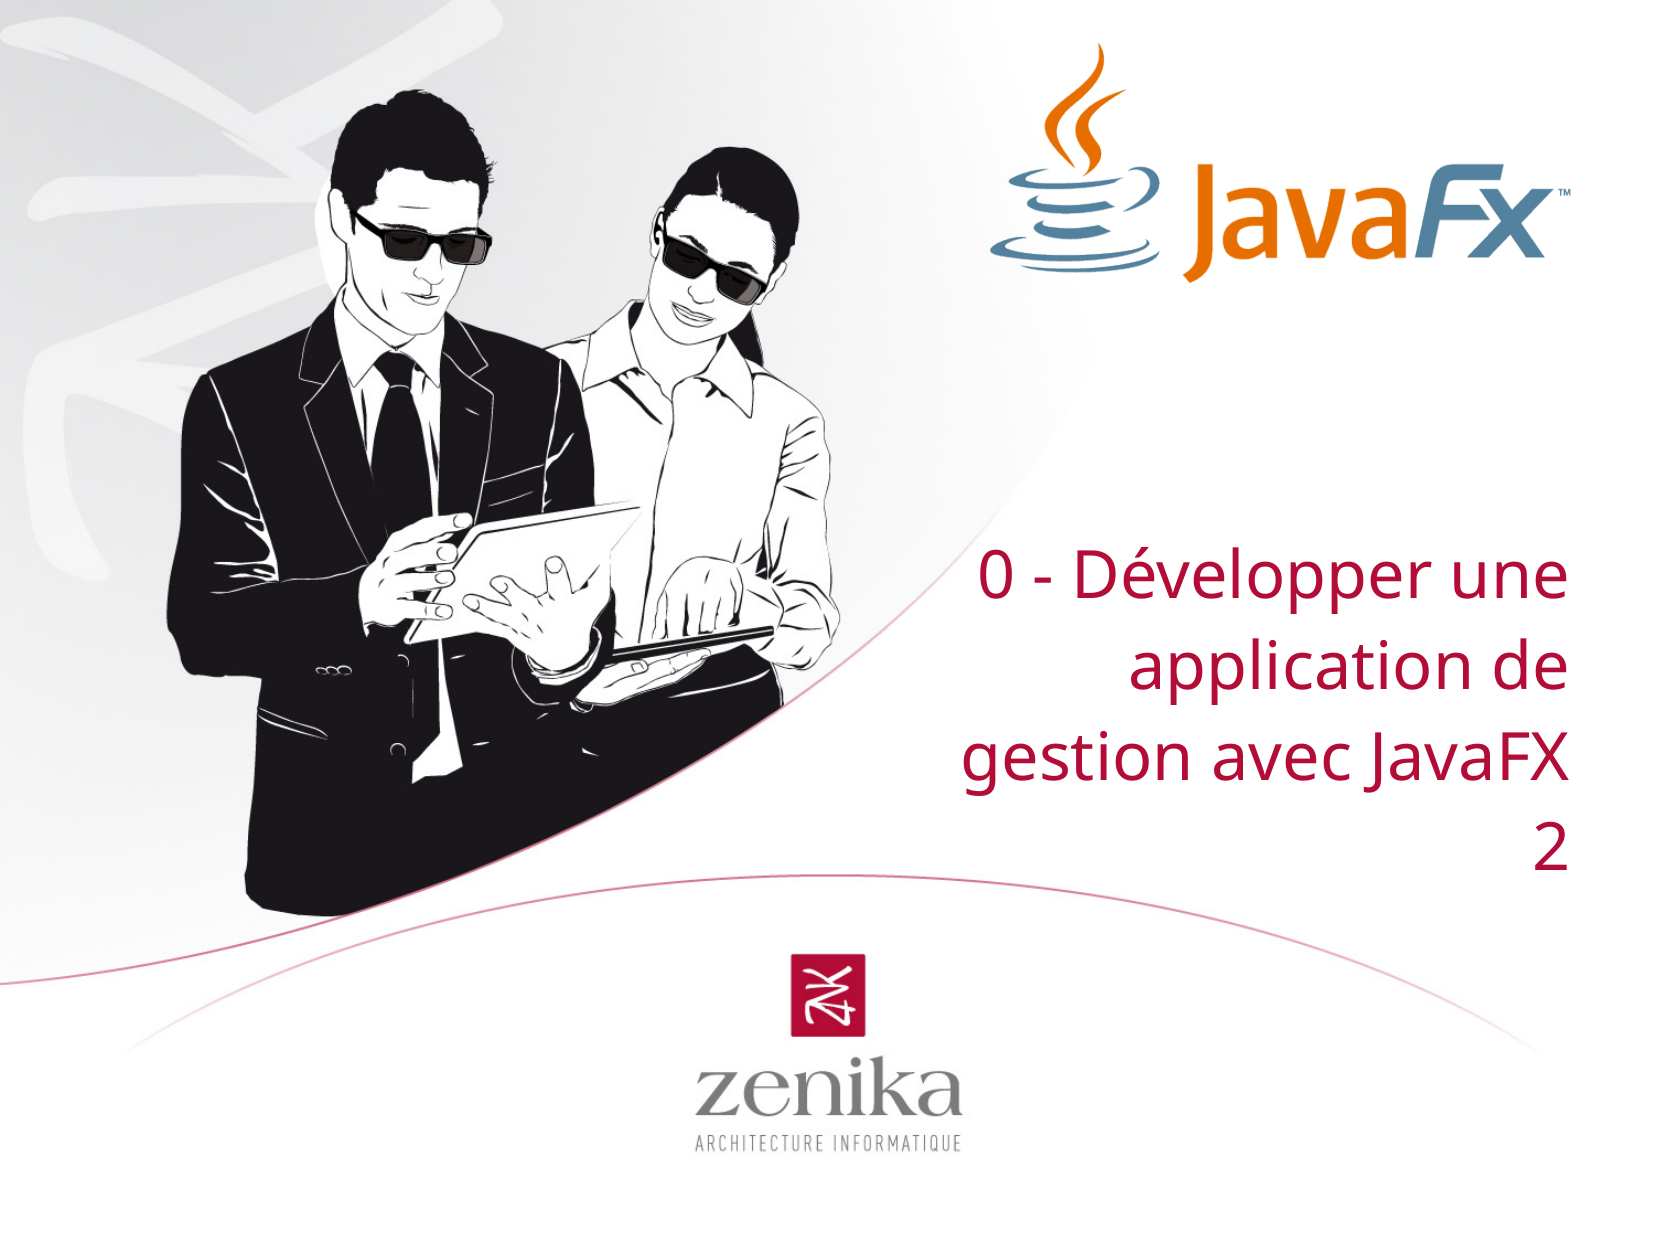

# 0 - Développer une application de gestion avec JavaFX 2